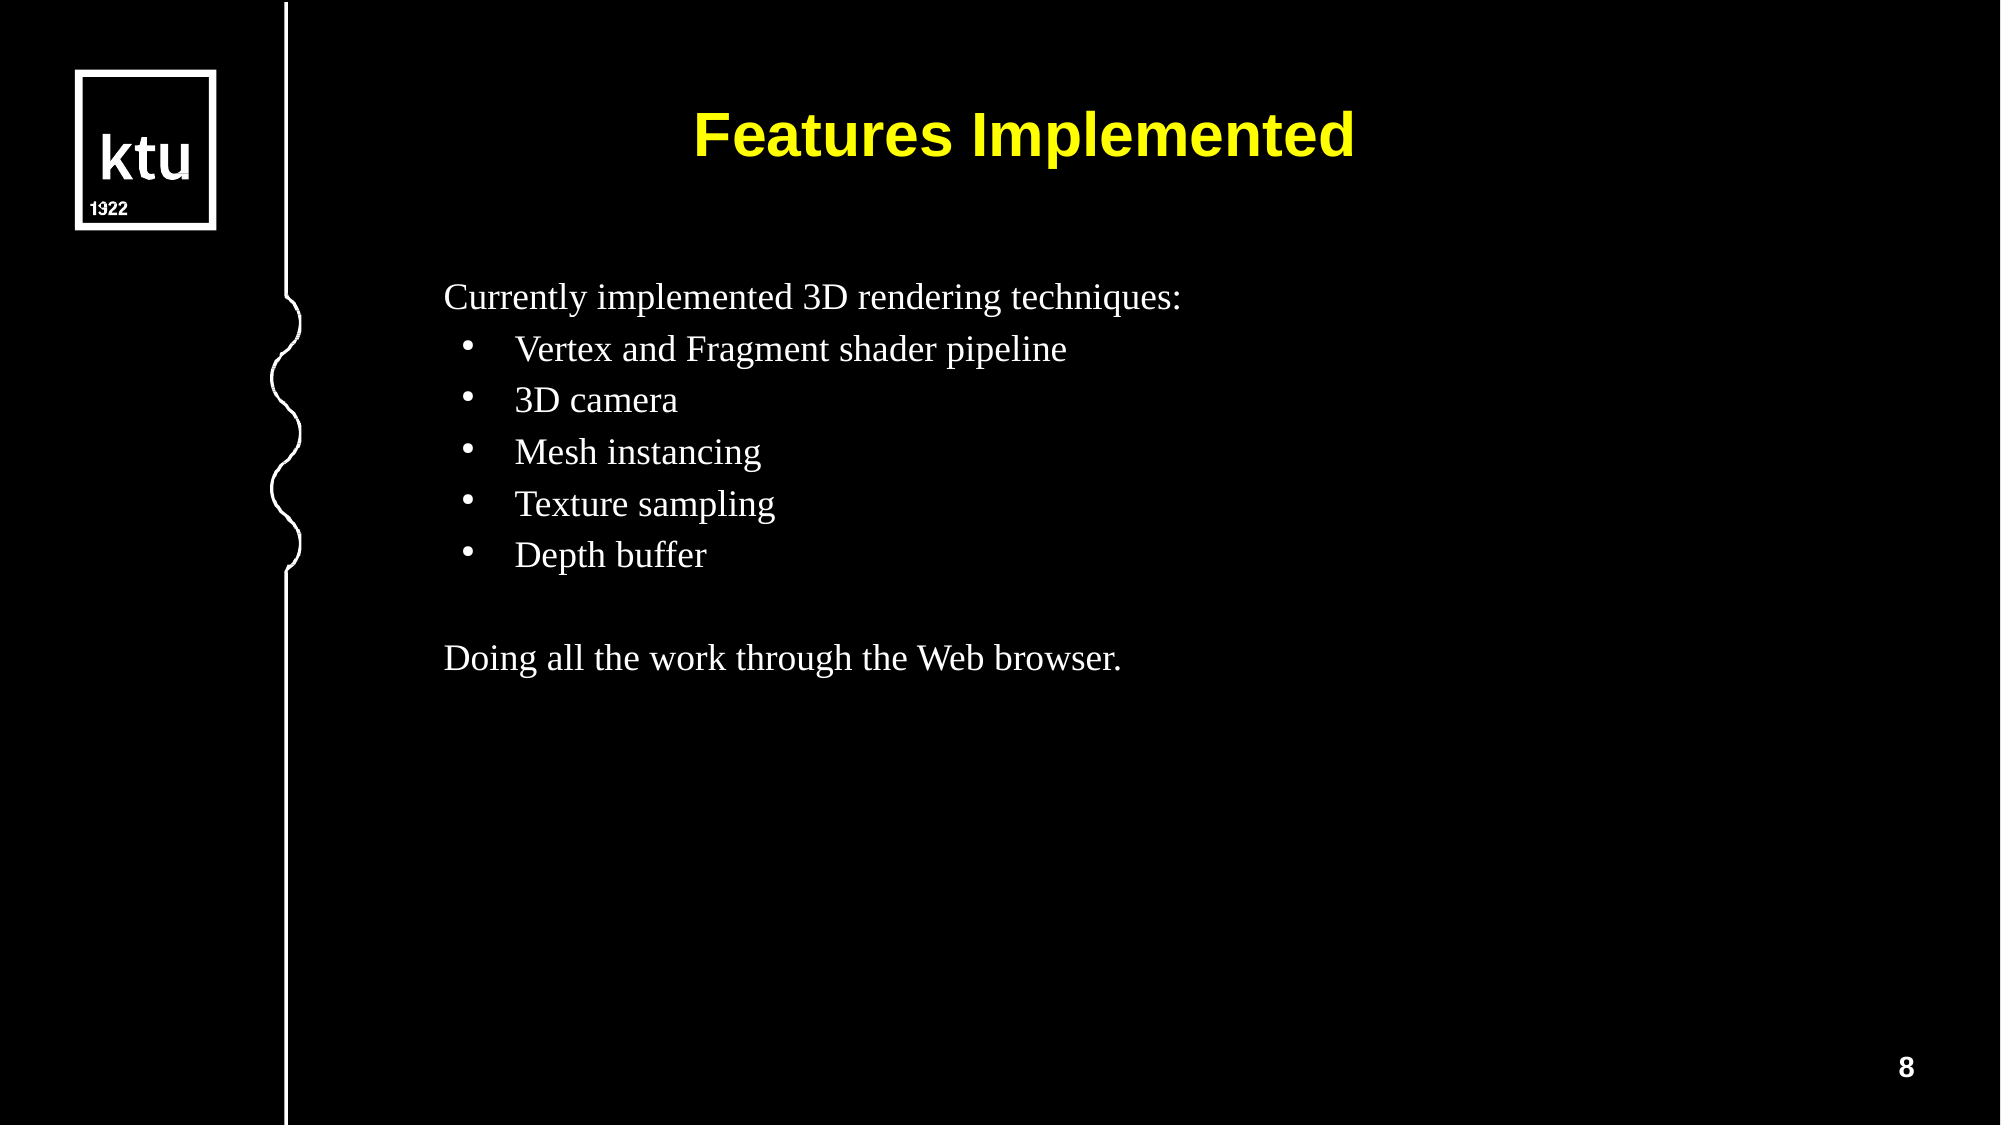

Features Implemented
# Currently implemented 3D rendering techniques:
Vertex and Fragment shader pipeline
3D camera
Mesh instancing
Texture sampling
Depth buffer
Doing all the work through the Web browser.